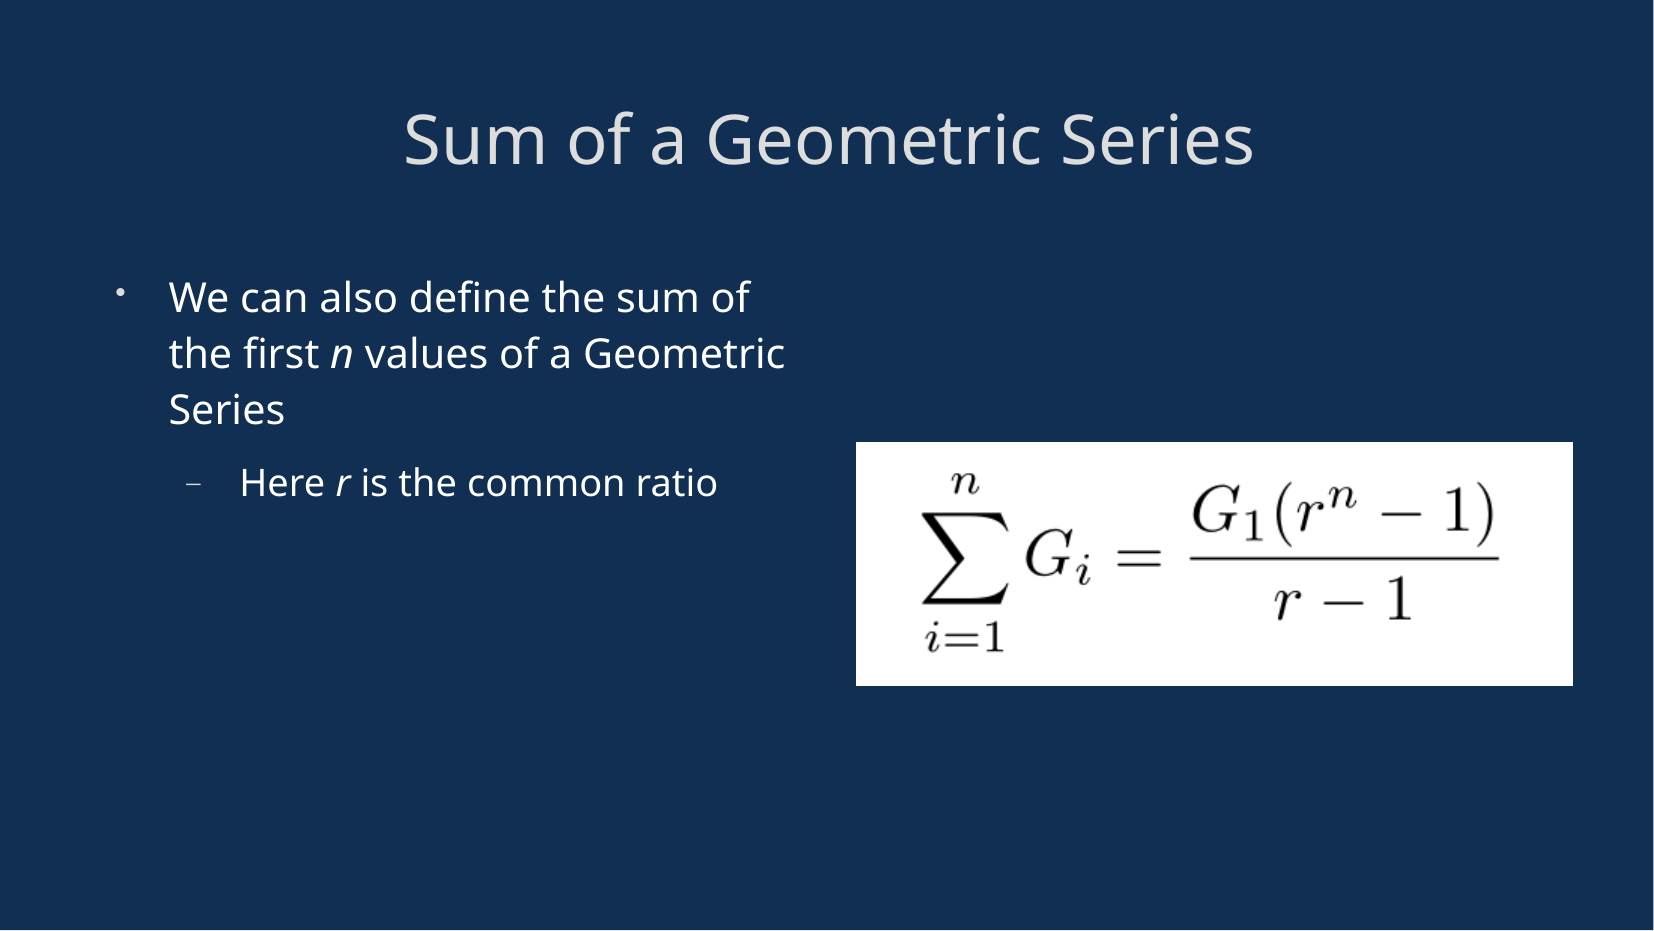

# Sum of a Geometric Series
We can also define the sum of the first n values of a Geometric Series
Here r is the common ratio